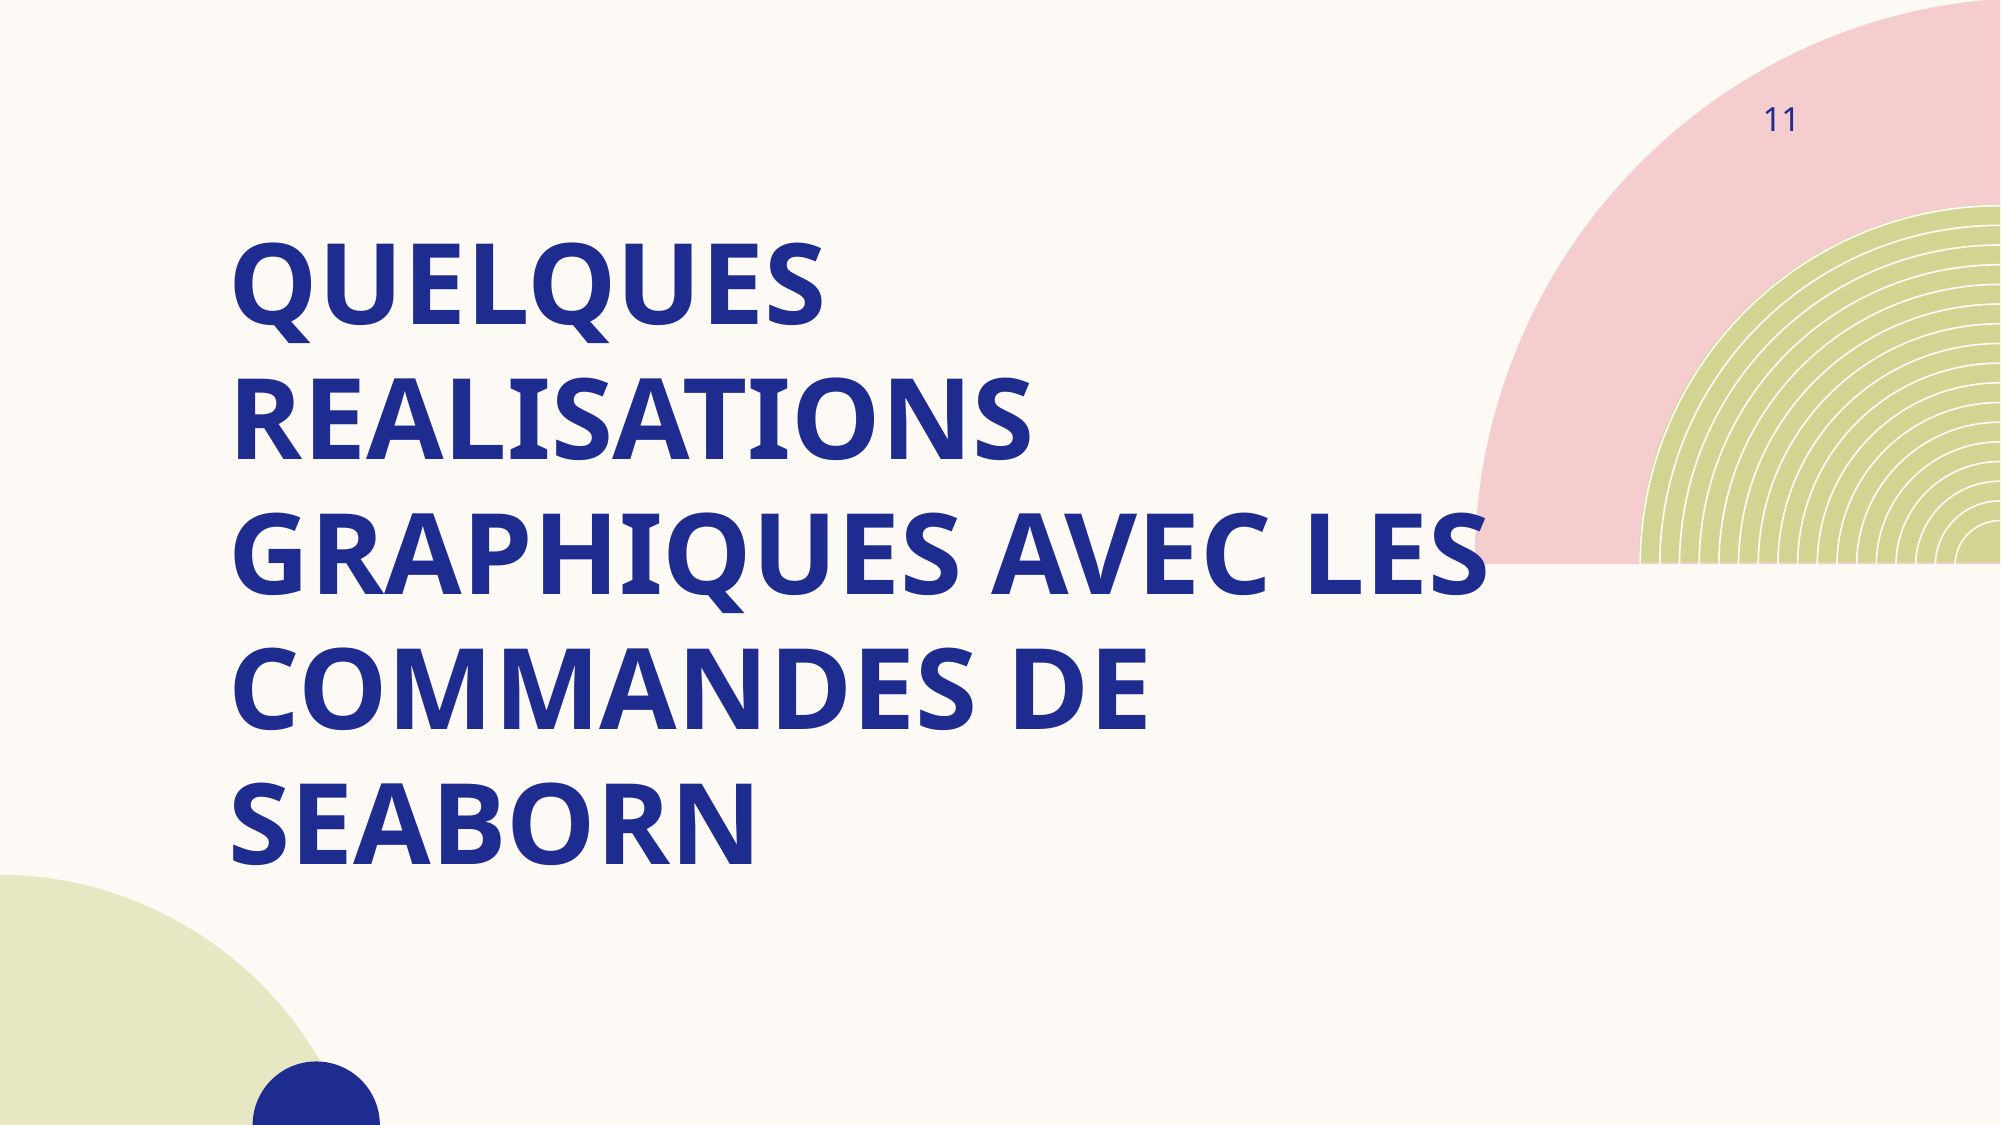

# QUELQUES REALISAtiONS GRAPHIQUES AVEC Les commandes de SEABORN